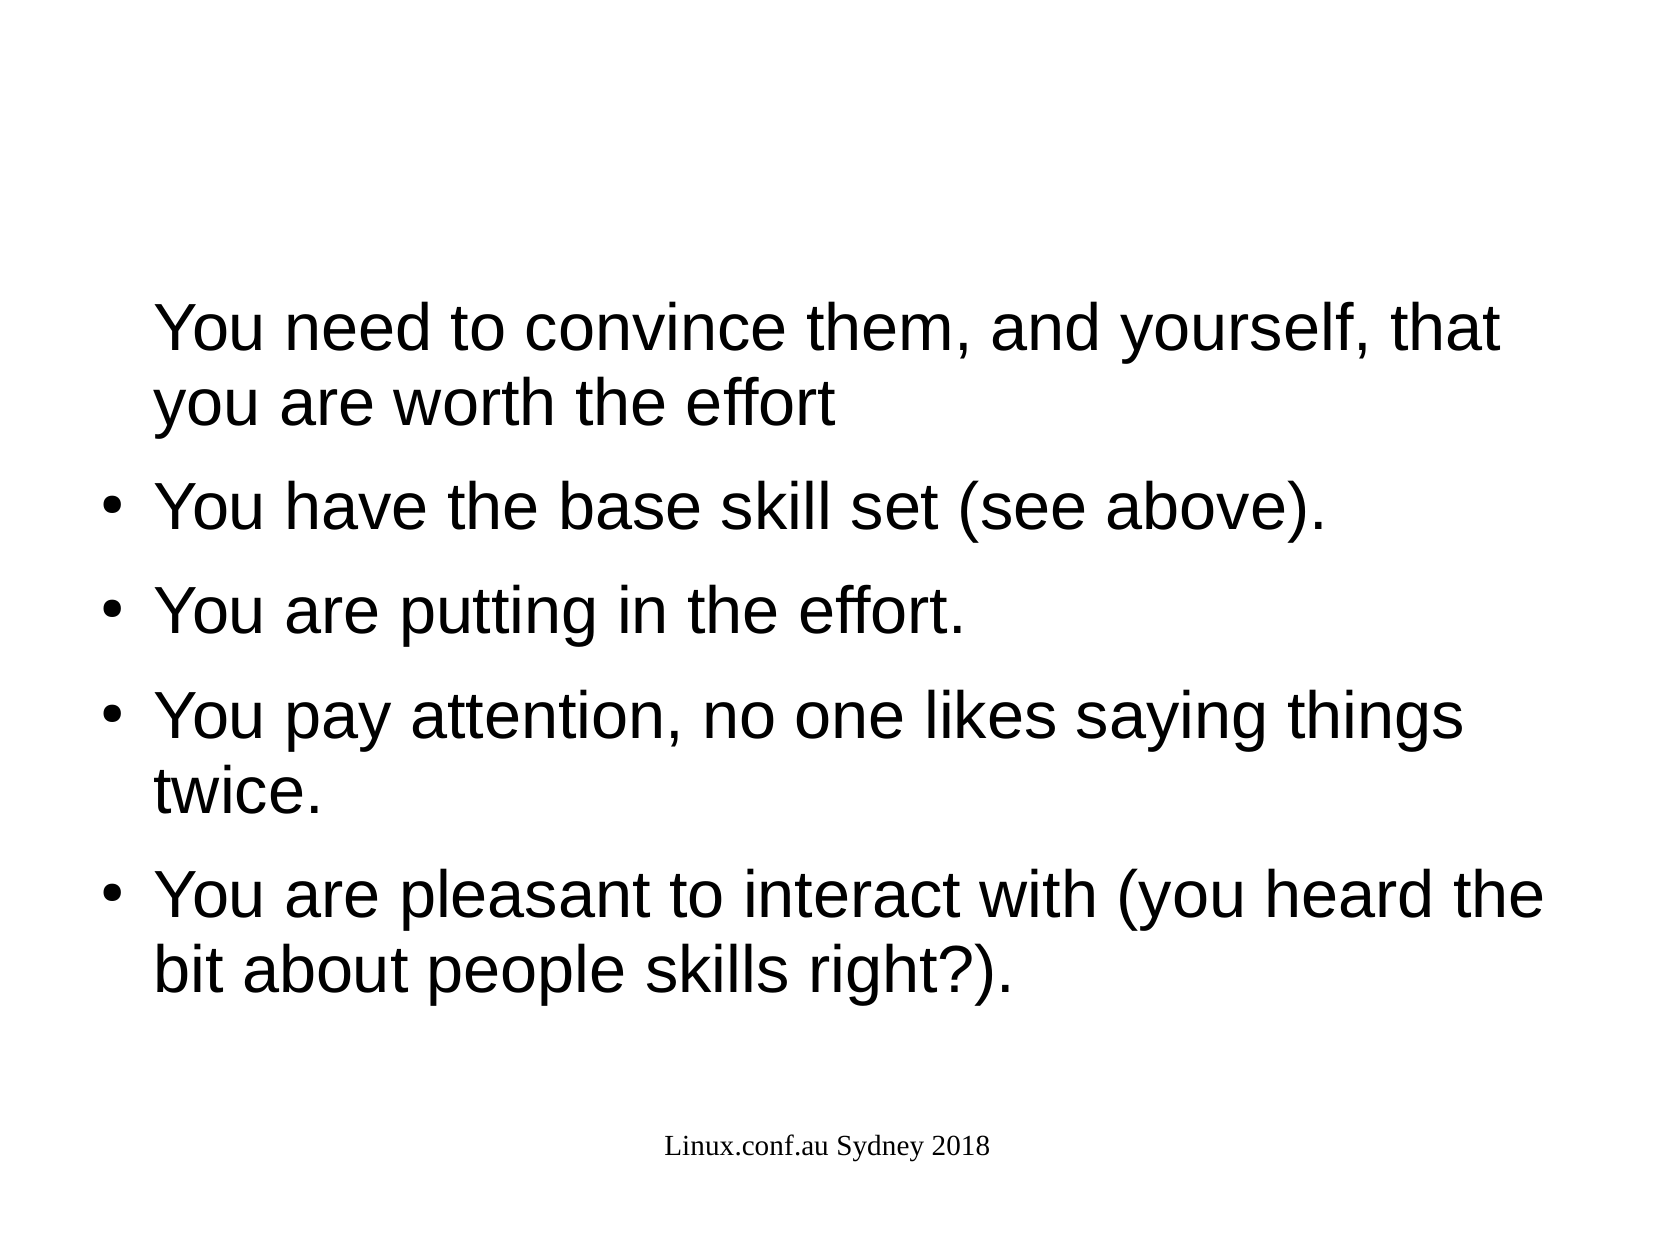

#
You need to convince them, and yourself, that you are worth the effort
You have the base skill set (see above).
You are putting in the effort.
You pay attention, no one likes saying things twice.
You are pleasant to interact with (you heard the bit about people skills right?).
Linux.conf.au Sydney 2018